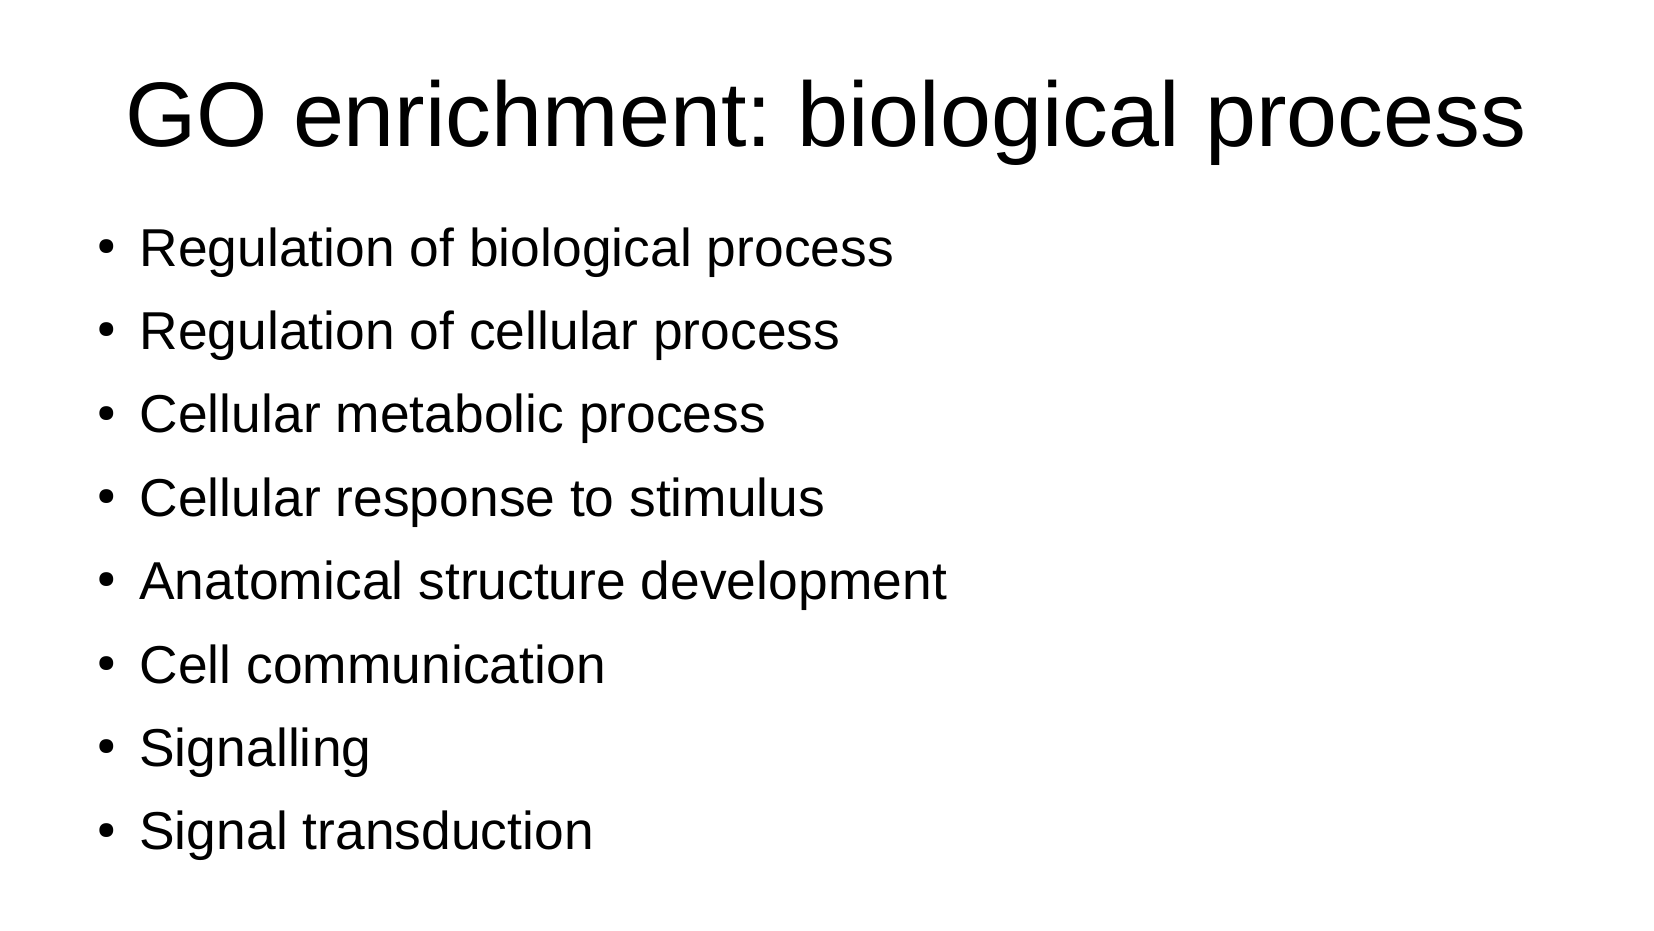

# GO enrichment: biological process
Regulation of biological process
Regulation of cellular process
Cellular metabolic process
Cellular response to stimulus
Anatomical structure development
Cell communication
Signalling
Signal transduction